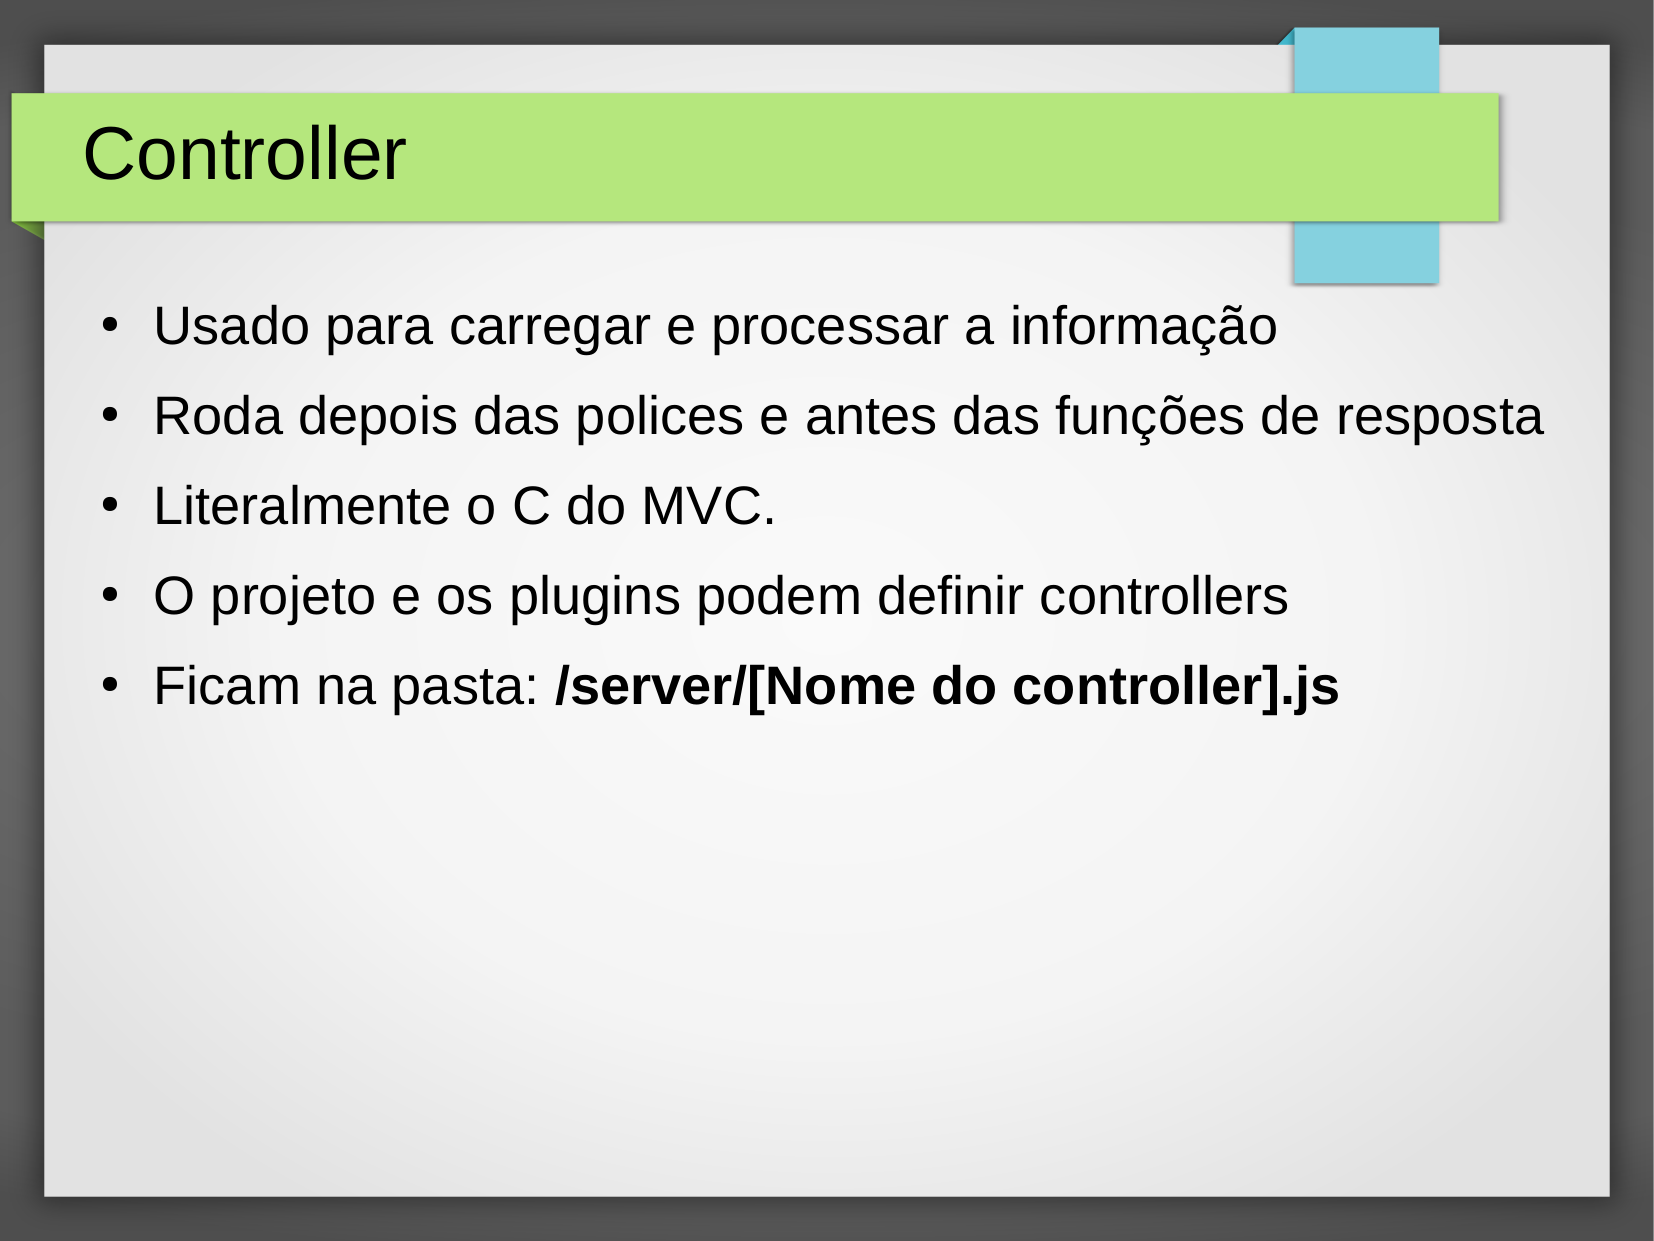

# Controller
Usado para carregar e processar a informação
Roda depois das polices e antes das funções de resposta
Literalmente o C do MVC.
O projeto e os plugins podem definir controllers
Ficam na pasta: /server/[Nome do controller].js